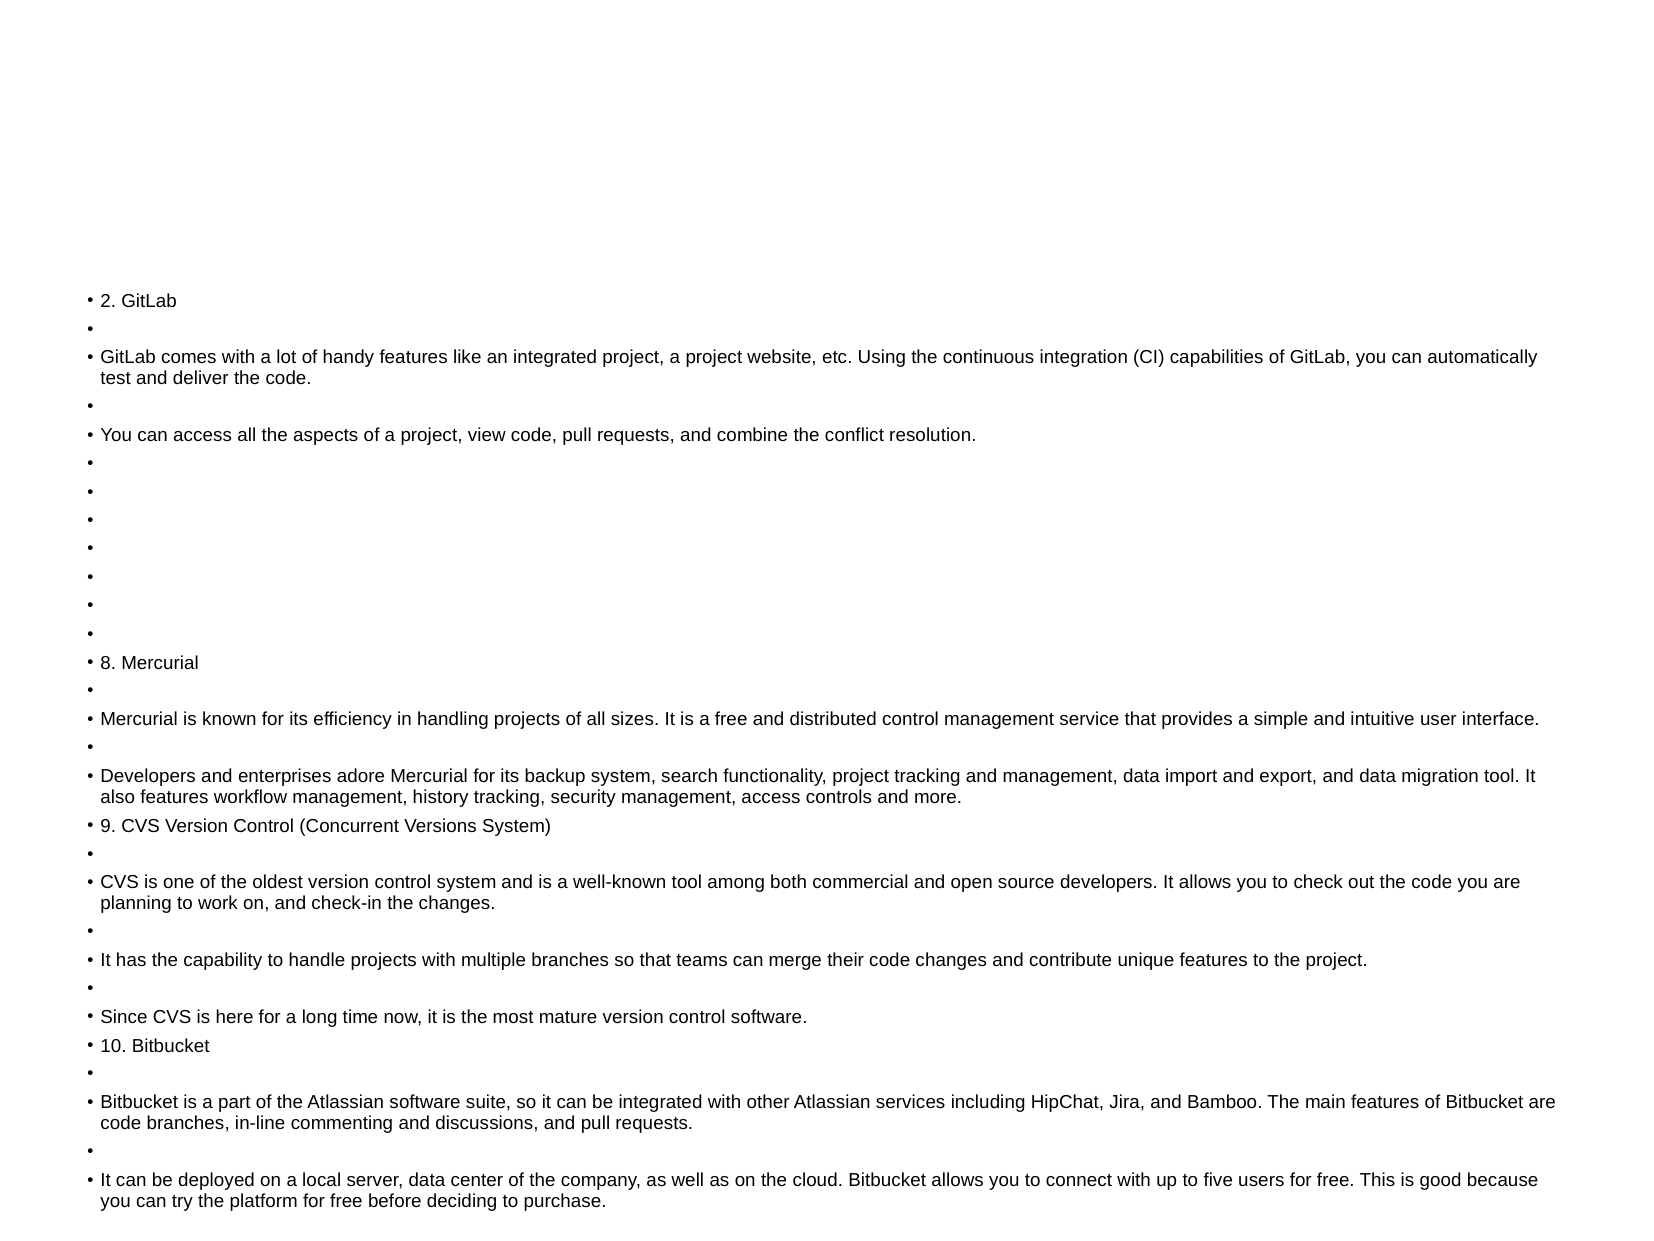

#
2. GitLab
GitLab comes with a lot of handy features like an integrated project, a project website, etc. Using the continuous integration (CI) capabilities of GitLab, you can automatically test and deliver the code.
You can access all the aspects of a project, view code, pull requests, and combine the conflict resolution.
8. Mercurial
Mercurial is known for its efficiency in handling projects of all sizes. It is a free and distributed control management service that provides a simple and intuitive user interface.
Developers and enterprises adore Mercurial for its backup system, search functionality, project tracking and management, data import and export, and data migration tool. It also features workflow management, history tracking, security management, access controls and more.
9. CVS Version Control (Concurrent Versions System)
CVS is one of the oldest version control system and is a well-known tool among both commercial and open source developers. It allows you to check out the code you are planning to work on, and check-in the changes.
It has the capability to handle projects with multiple branches so that teams can merge their code changes and contribute unique features to the project.
Since CVS is here for a long time now, it is the most mature version control software.
10. Bitbucket
Bitbucket is a part of the Atlassian software suite, so it can be integrated with other Atlassian services including HipChat, Jira, and Bamboo. The main features of Bitbucket are code branches, in-line commenting and discussions, and pull requests.
It can be deployed on a local server, data center of the company, as well as on the cloud. Bitbucket allows you to connect with up to five users for free. This is good because you can try the platform for free before deciding to purchase.